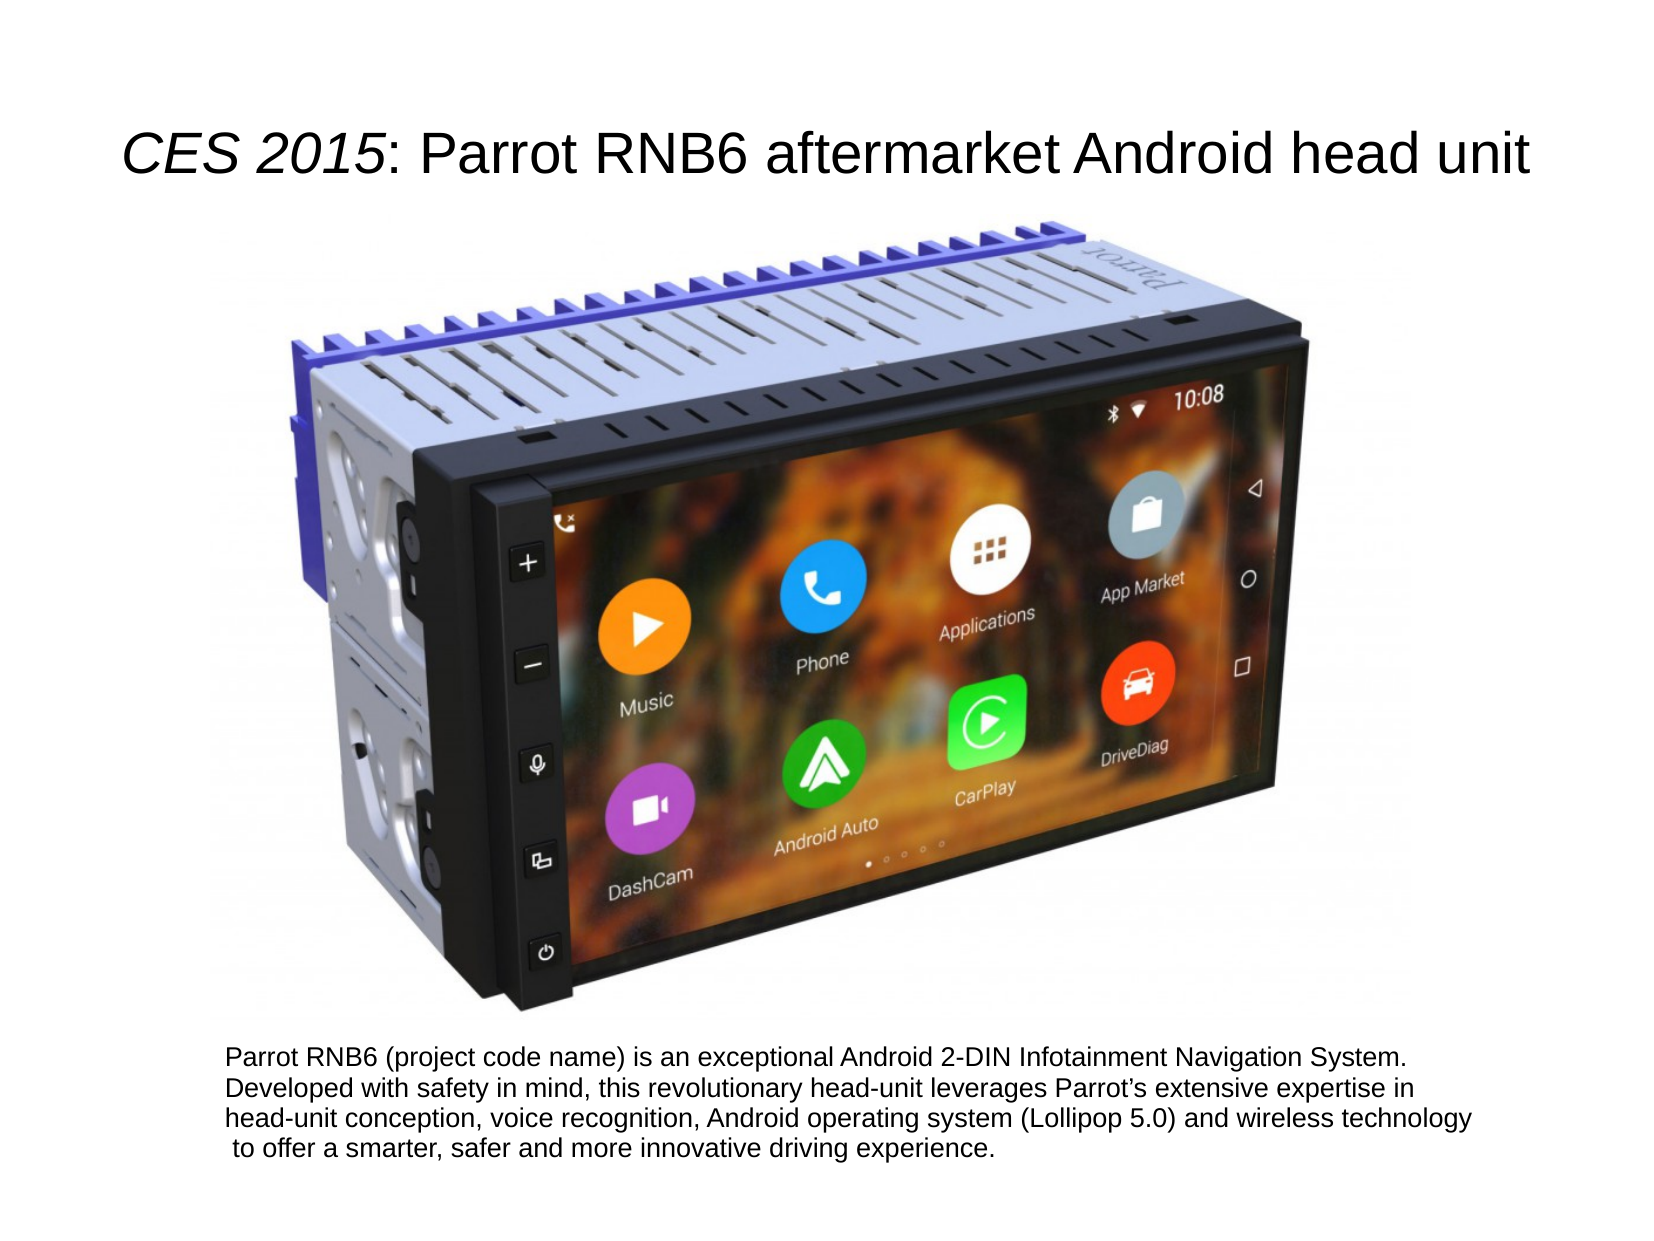

# CES 2015: Parrot RNB6 aftermarket Android head unit
Parrot RNB6 (project code name) is an exceptional Android 2-DIN Infotainment Navigation System.
Developed with safety in mind, this revolutionary head-unit leverages Parrot’s extensive expertise in
head-unit conception, voice recognition, Android operating system (Lollipop 5.0) and wireless technology
 to offer a smarter, safer and more innovative driving experience.